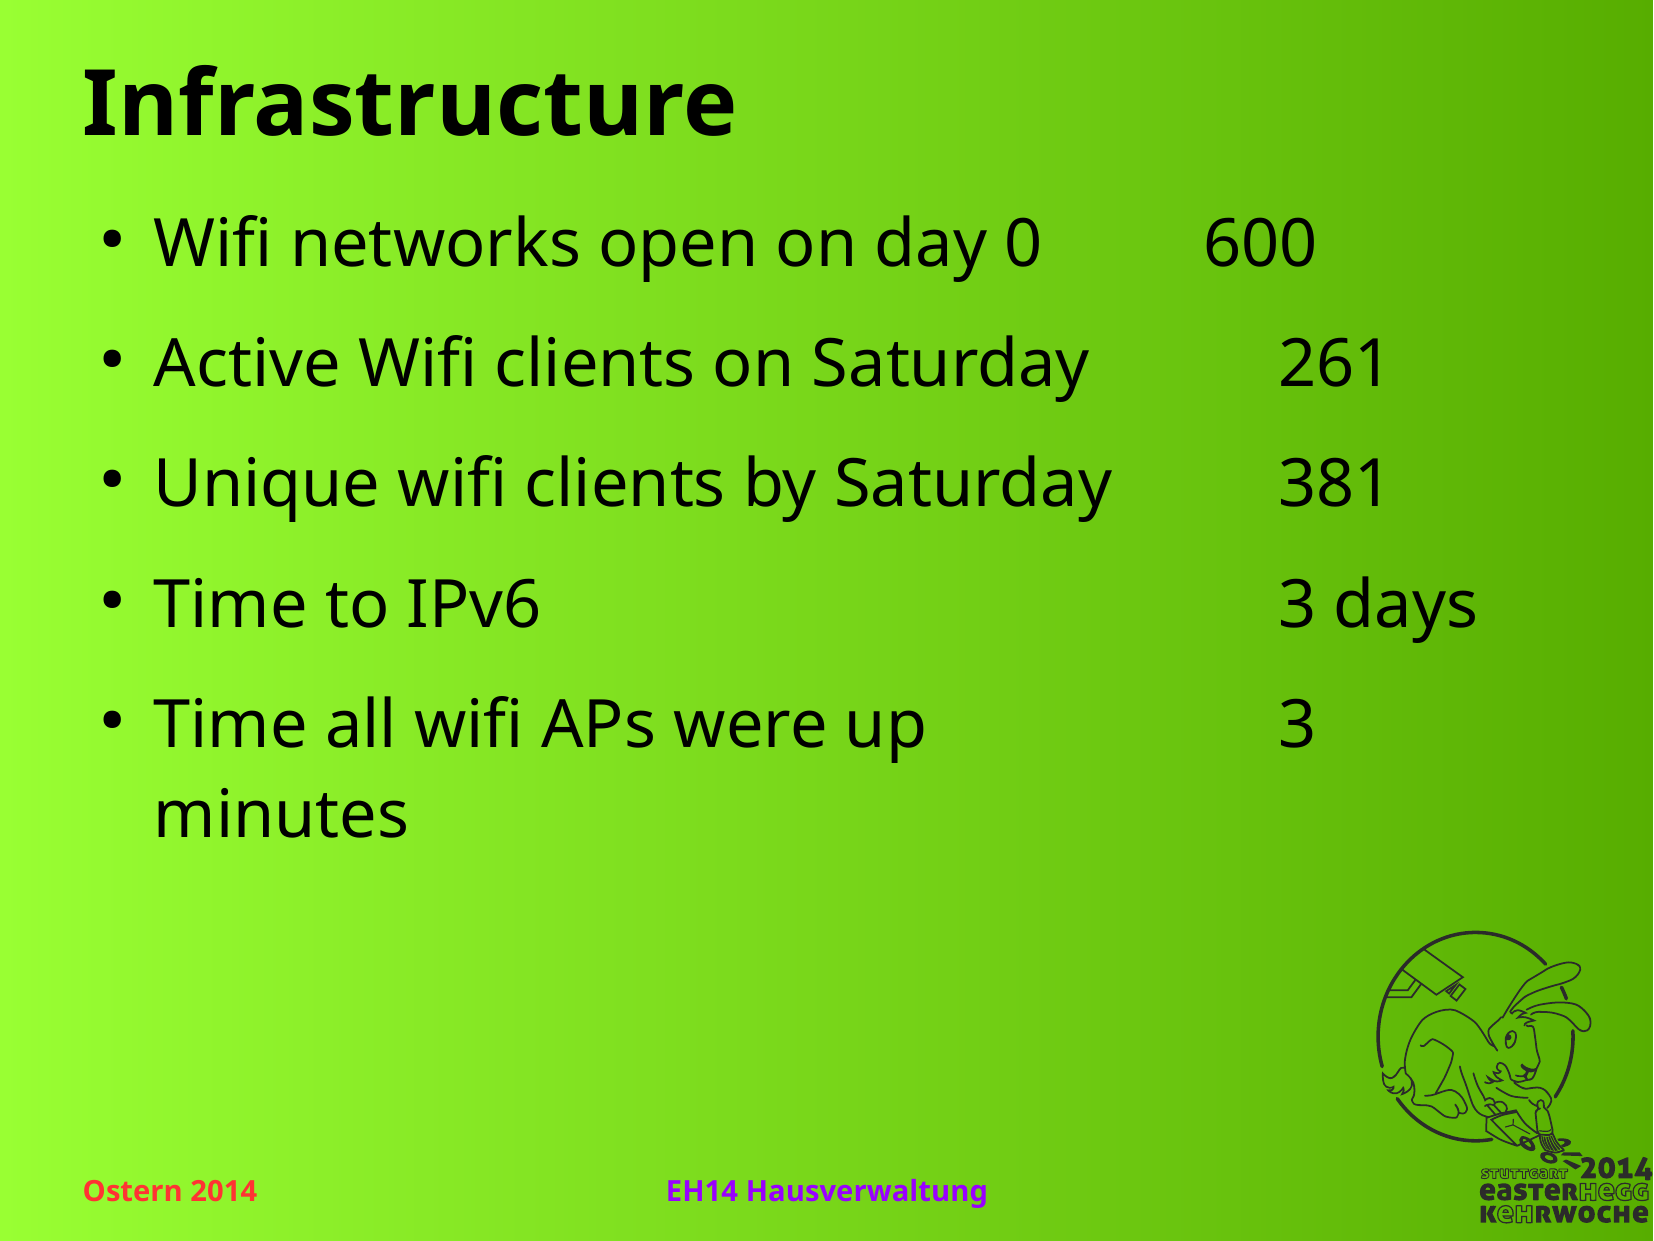

# Infrastructure
Wifi networks open on day 0			600
Active Wifi clients on Saturday			261
Unique wifi clients by Saturday			381
Time to IPv6										3 days
Time all wifi APs were up					3 minutes